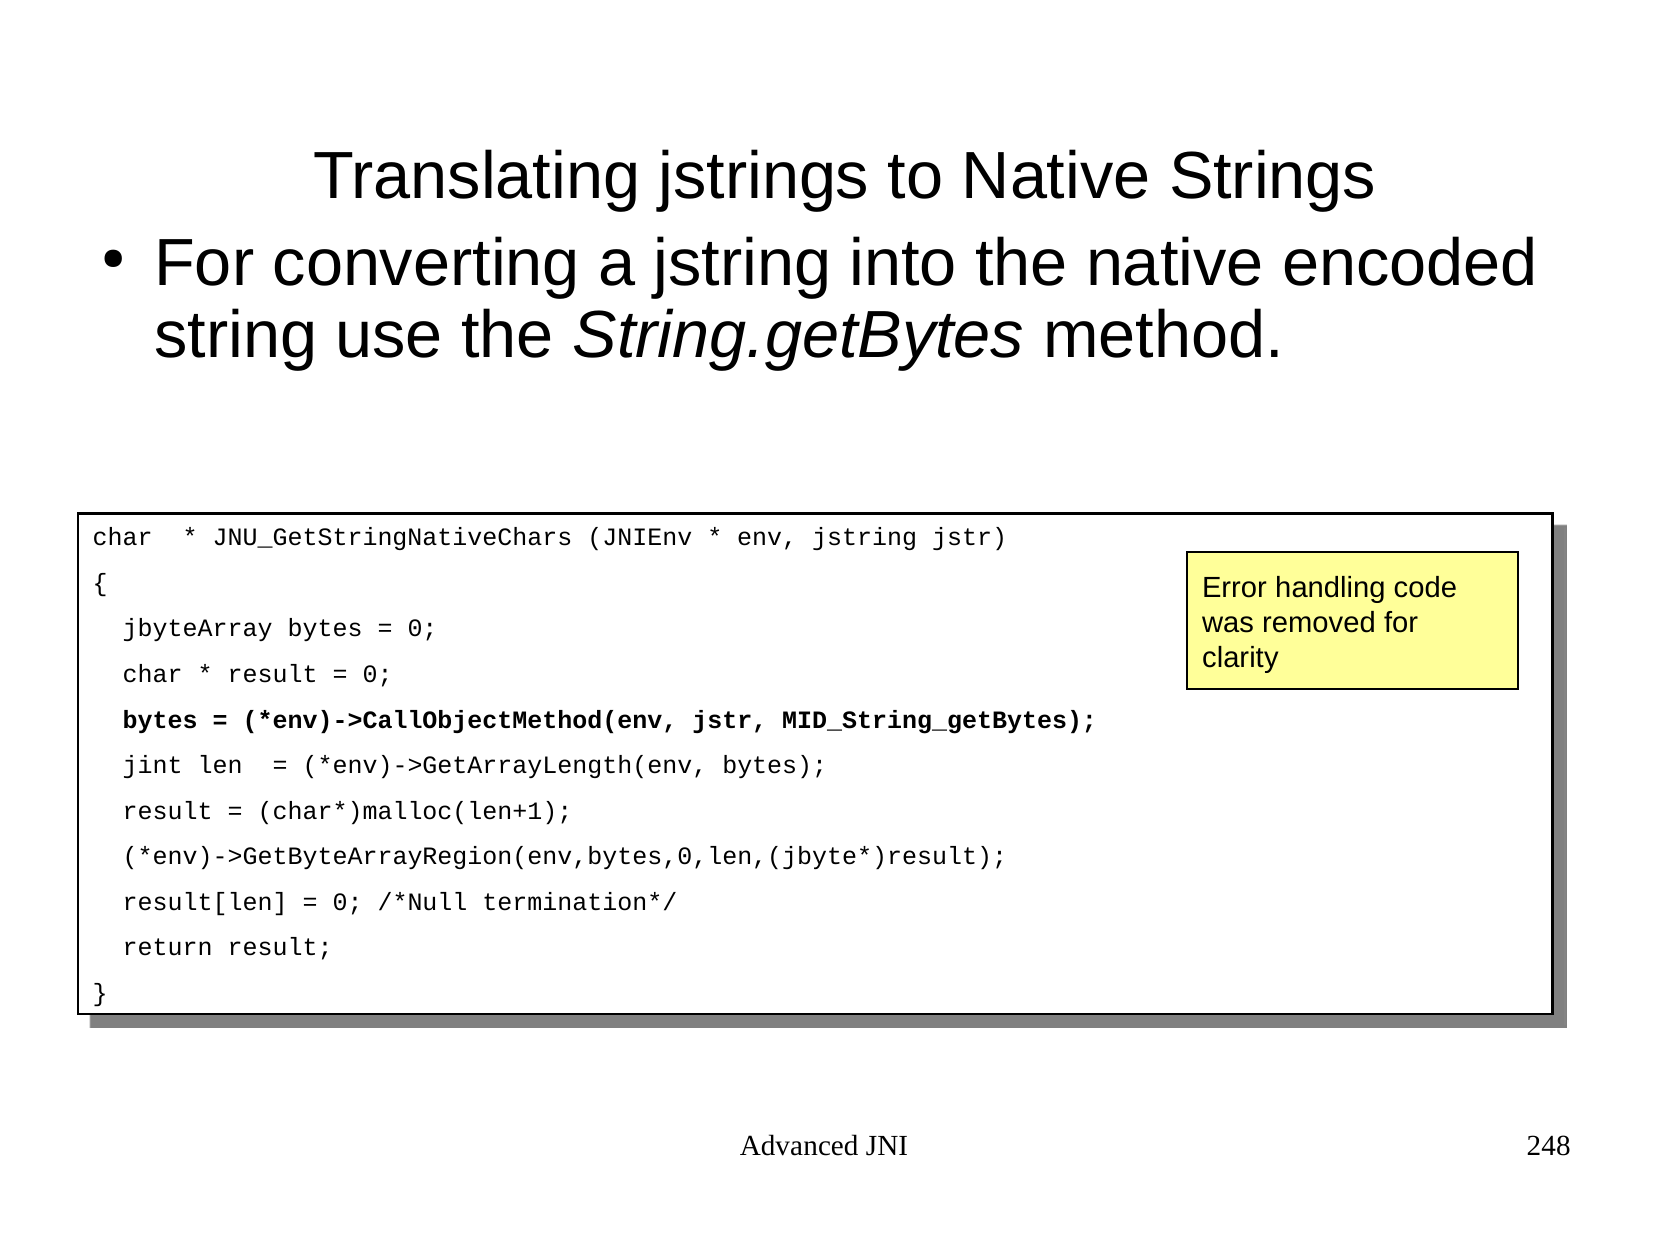

# Translating jstrings to Native Strings
For converting a jstring into the native encoded string use the String.getBytes method.
char * JNU_GetStringNativeChars (JNIEnv * env, jstring jstr)
{
 jbyteArray bytes = 0;
 char * result = 0;
 bytes = (*env)->CallObjectMethod(env, jstr, MID_String_getBytes);
 jint len = (*env)->GetArrayLength(env, bytes);
 result = (char*)malloc(len+1);
 (*env)->GetByteArrayRegion(env,bytes,0,len,(jbyte*)result);
 result[len] = 0; /*Null termination*/
 return result;
}
Error handling code
was removed for
clarity
Advanced JNI
248